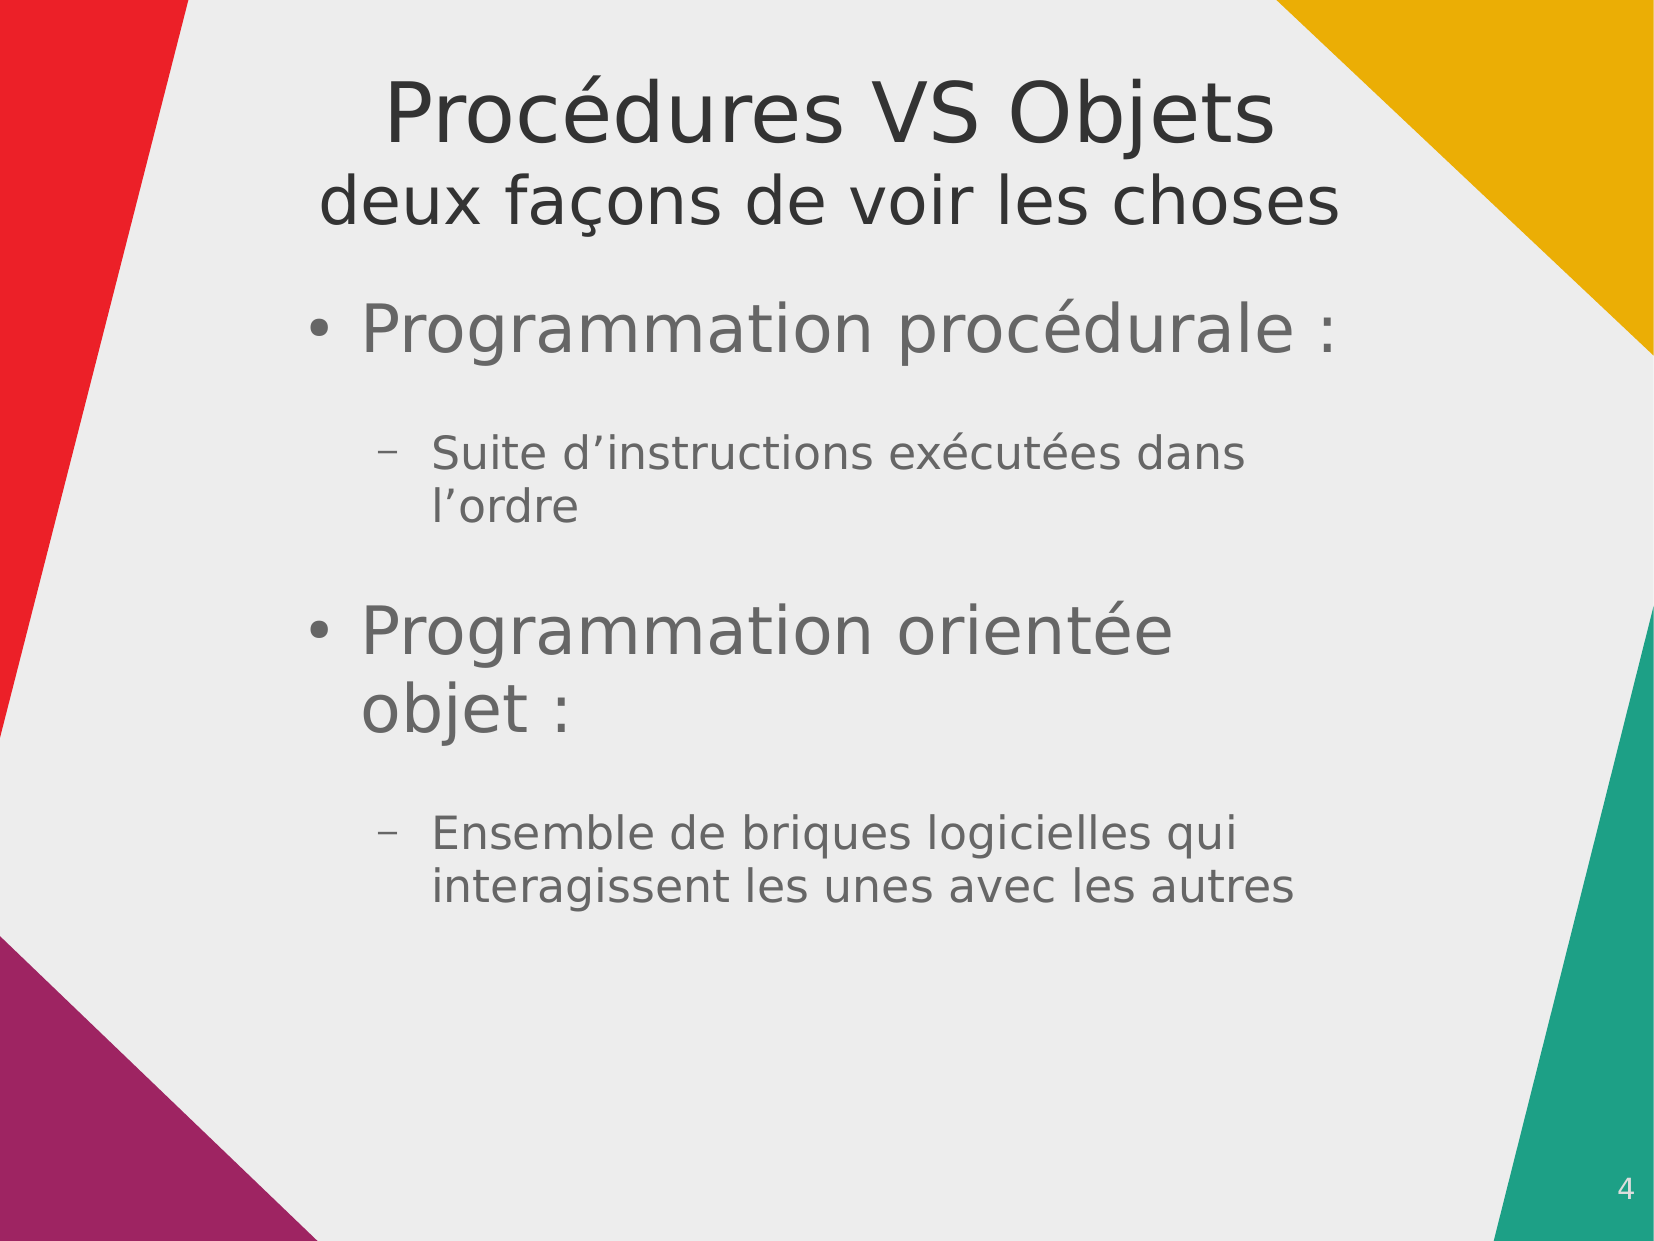

# Procédures VS Objets deux façons de voir les choses
Programmation procédurale :
Suite d’instructions exécutées dans l’ordre
Programmation orientée objet :
Ensemble de briques logicielles qui interagissent les unes avec les autres
4